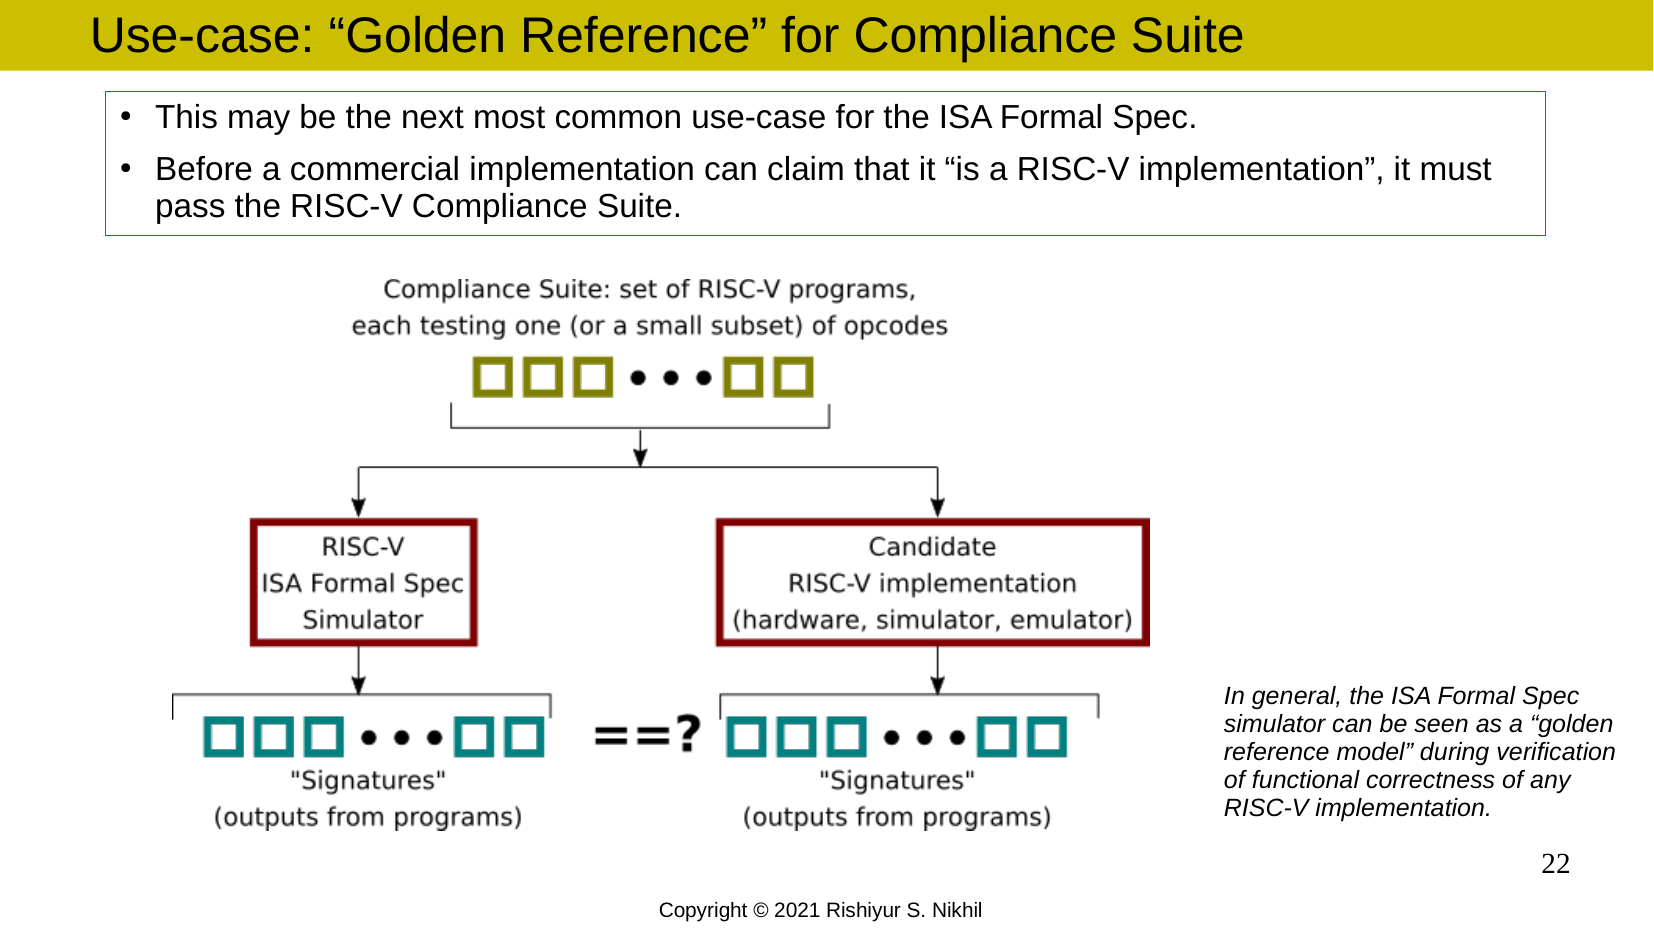

Use-case: “Golden Reference” for Compliance Suite
This may be the next most common use-case for the ISA Formal Spec.
Before a commercial implementation can claim that it “is a RISC-V implementation”, it must pass the RISC-V Compliance Suite.
In general, the ISA Formal Spec simulator can be seen as a “golden reference model” during verification of functional correctness of any RISC-V implementation.
22